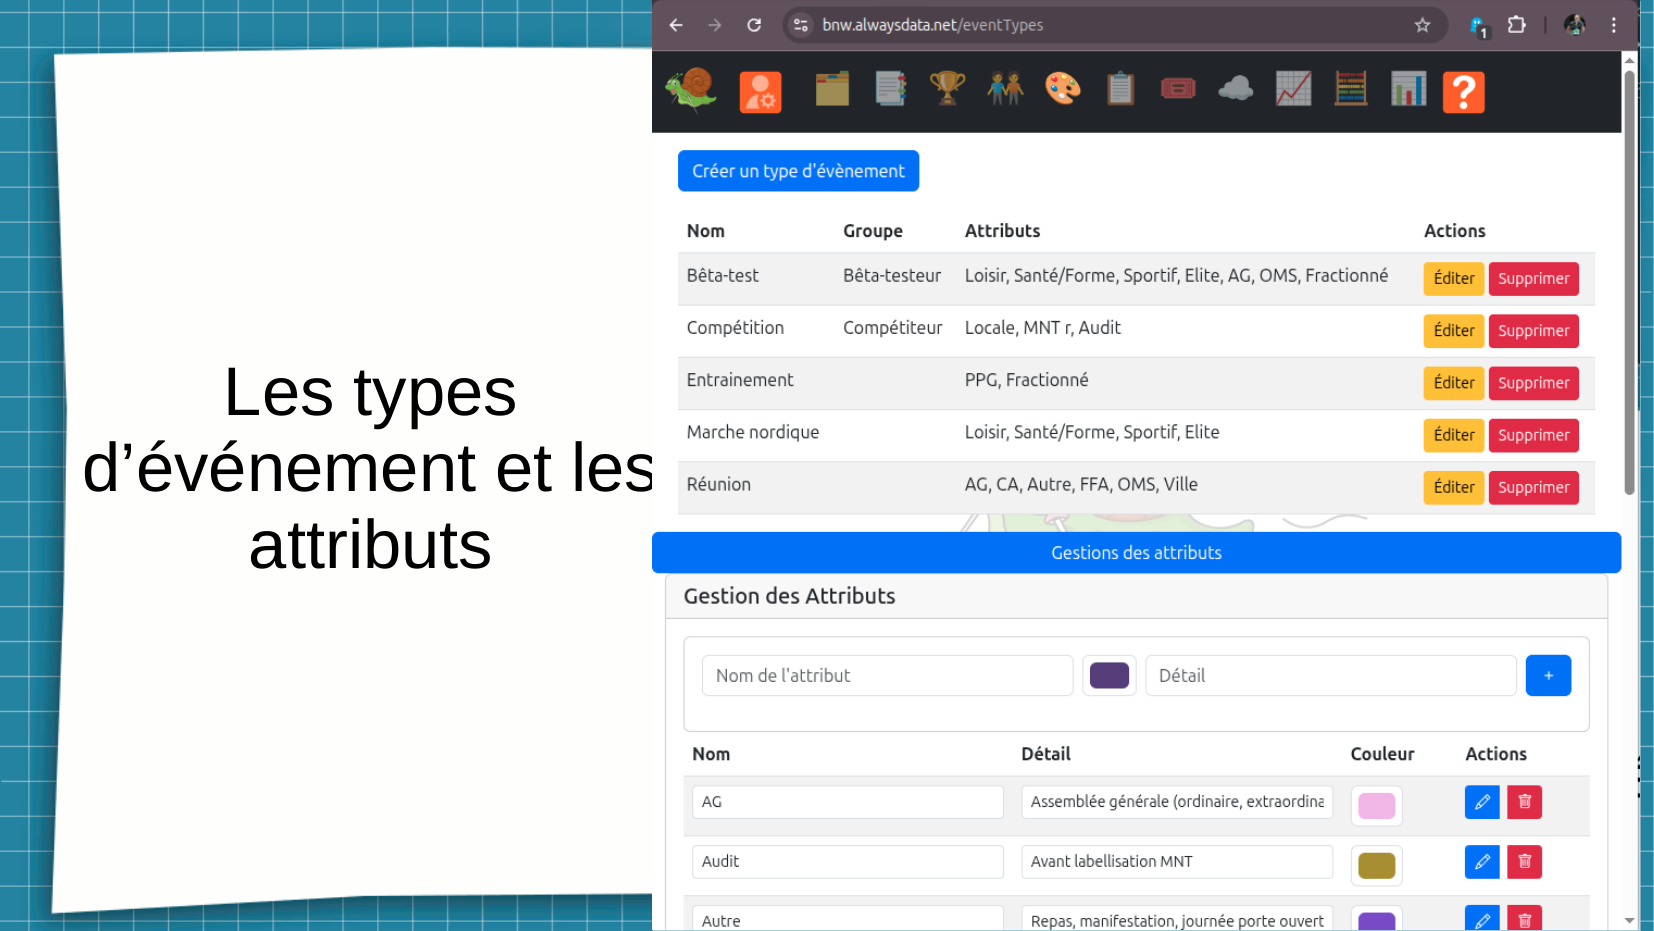

# Les types d’événement et les attributs